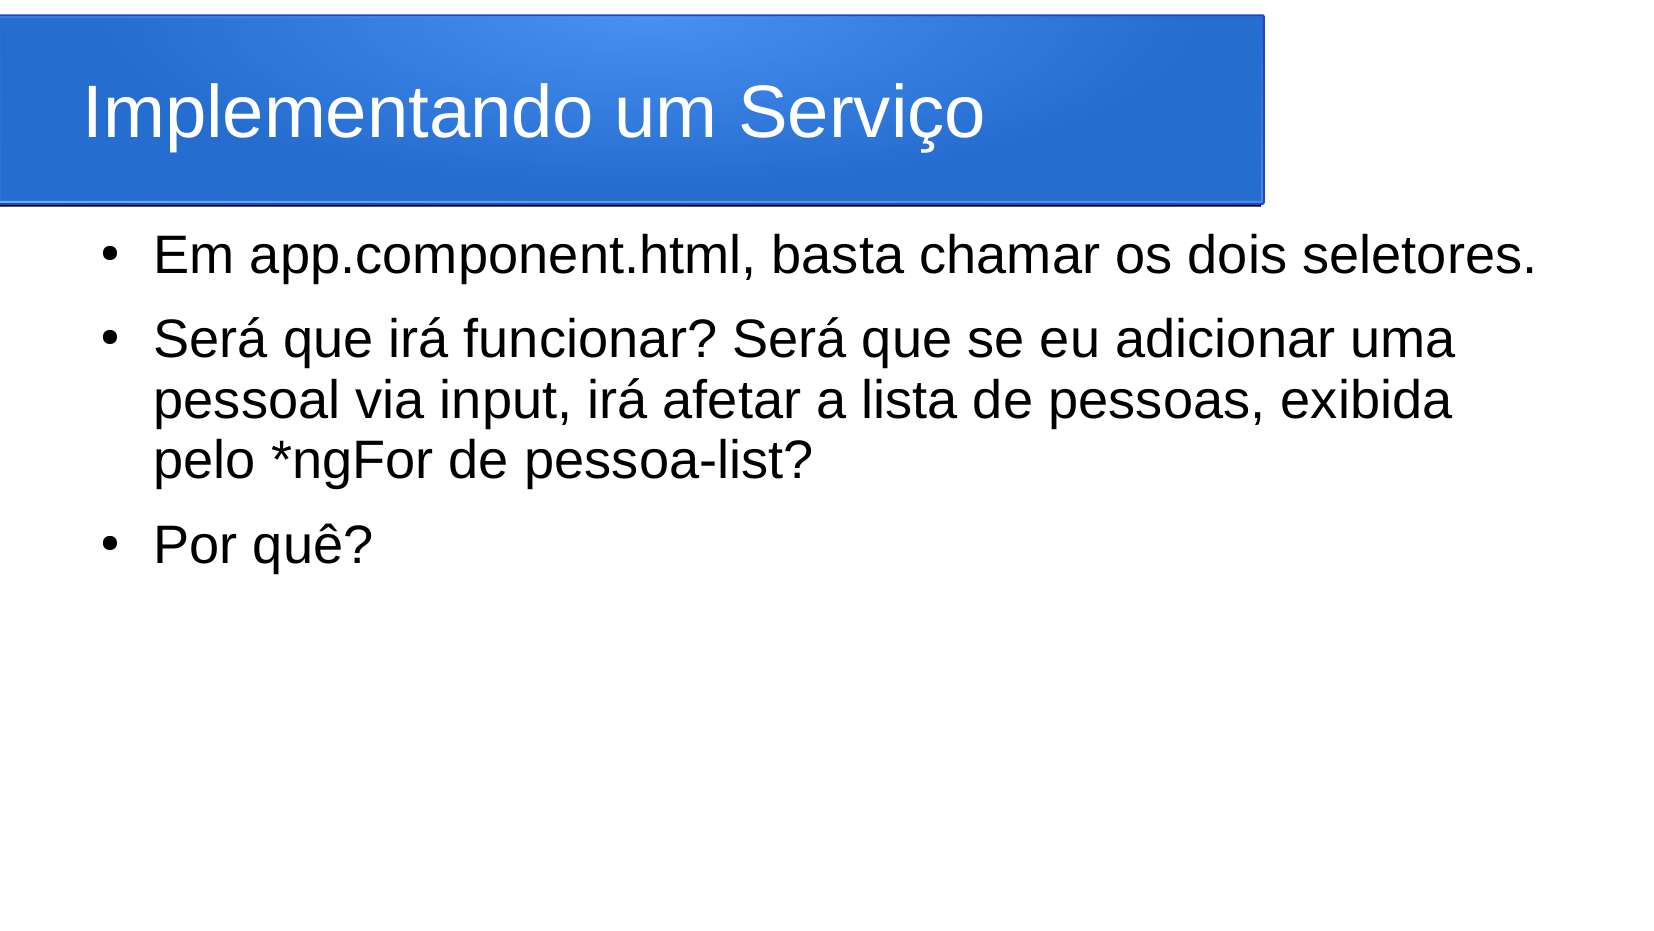

# Implementando um Serviço
Em app.component.html, basta chamar os dois seletores.
Será que irá funcionar? Será que se eu adicionar uma pessoal via input, irá afetar a lista de pessoas, exibida pelo *ngFor de pessoa-list?
Por quê?